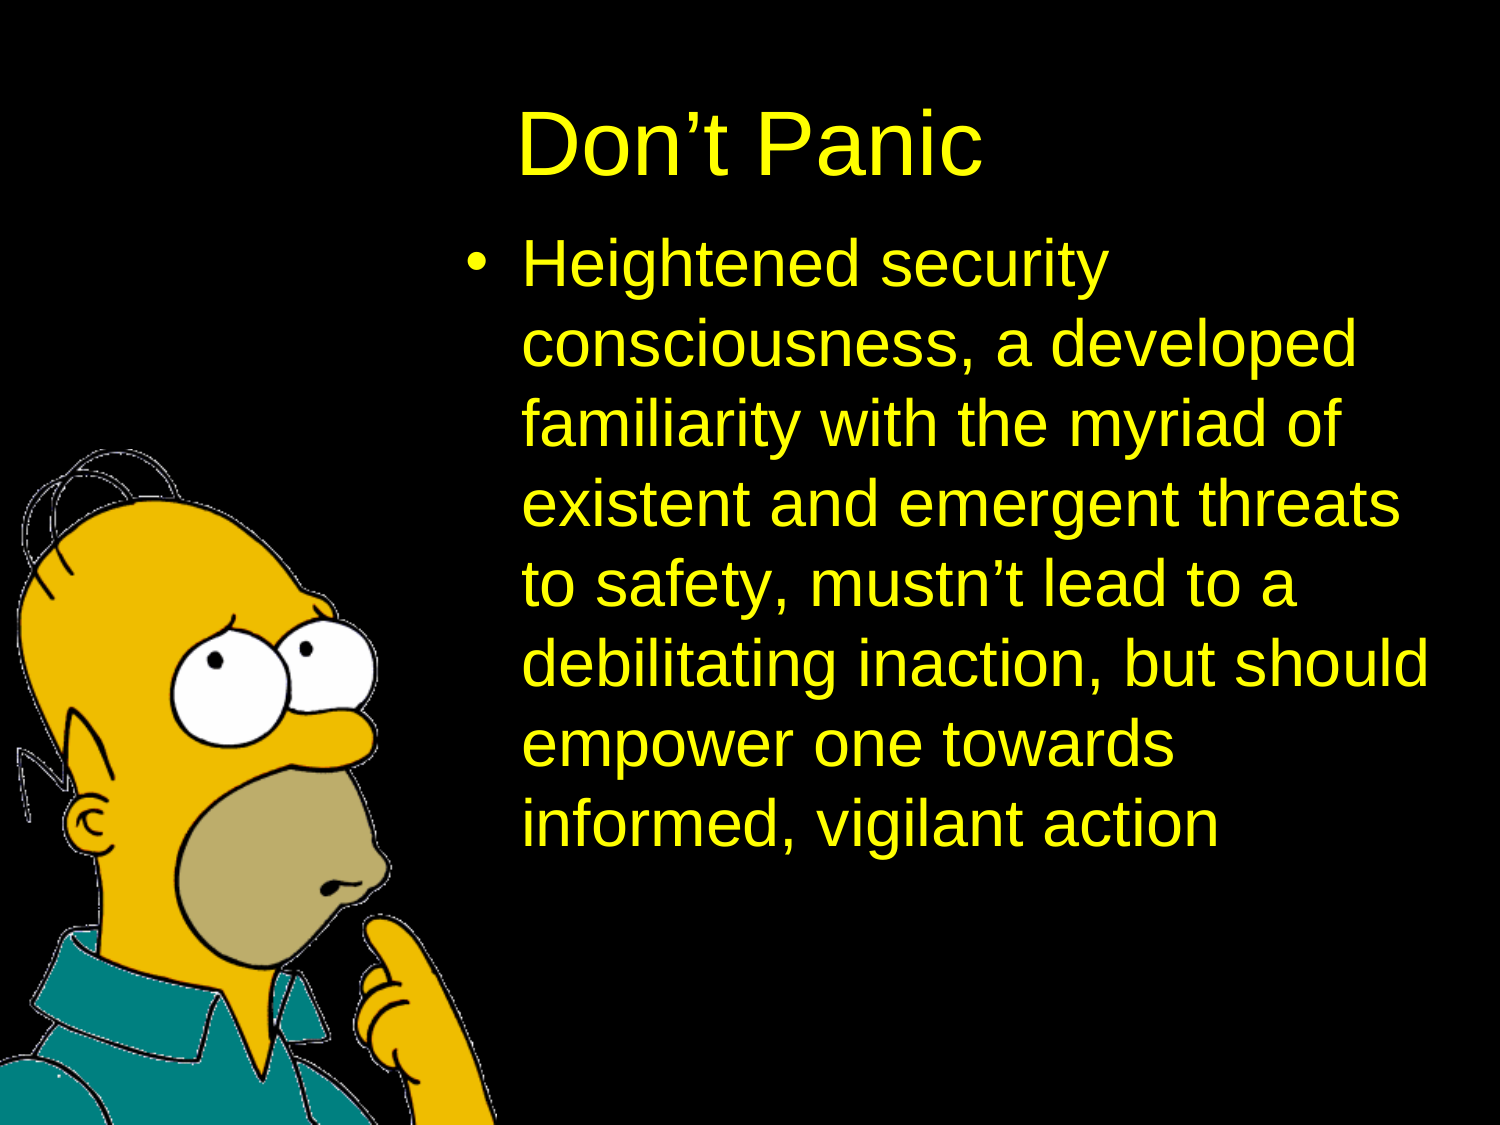

# Don’t Panic
Heightened security consciousness, a developed familiarity with the myriad of existent and emergent threats to safety, mustn’t lead to a debilitating inaction, but should empower one towards informed, vigilant action